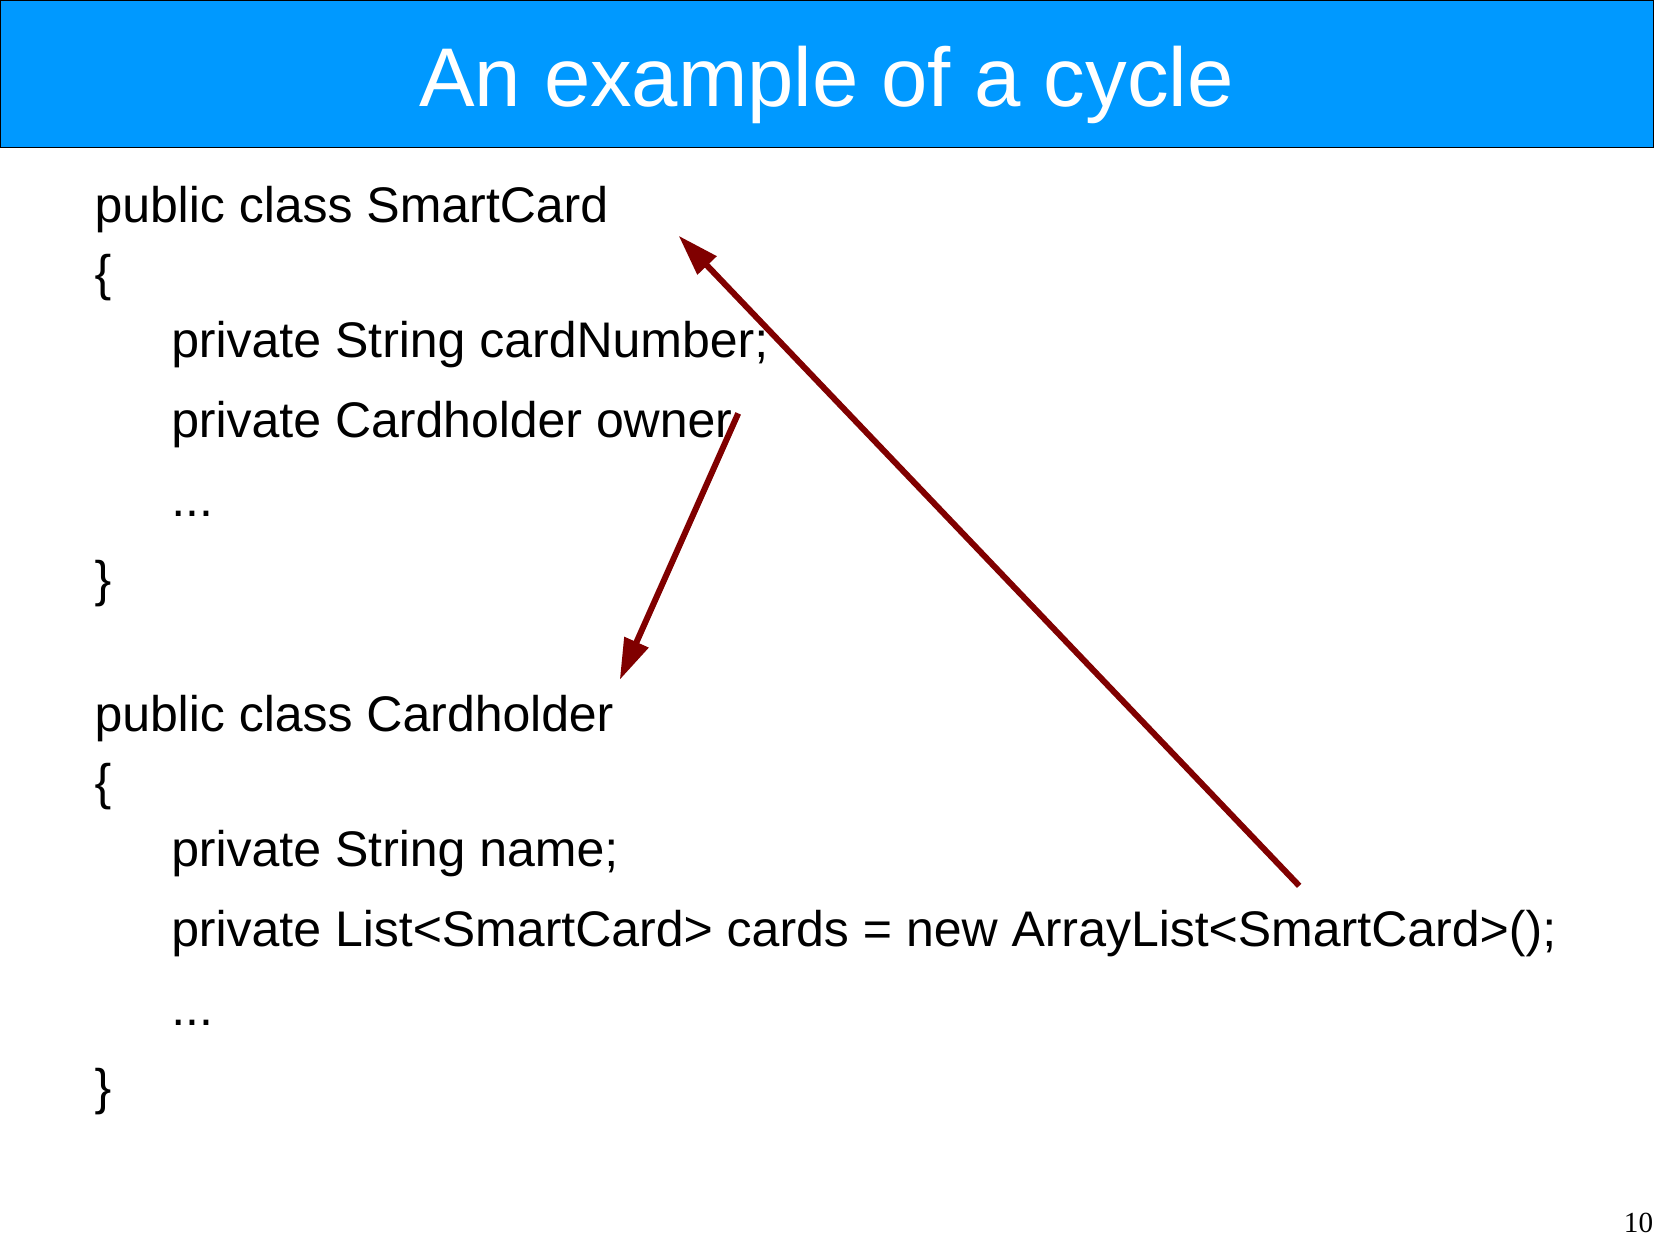

# An example of a cycle
public class SmartCard
{
private String cardNumber;
private Cardholder owner
...
}
public class Cardholder
{
private String name;
private List<SmartCard> cards = new ArrayList<SmartCard>();
...
}
10